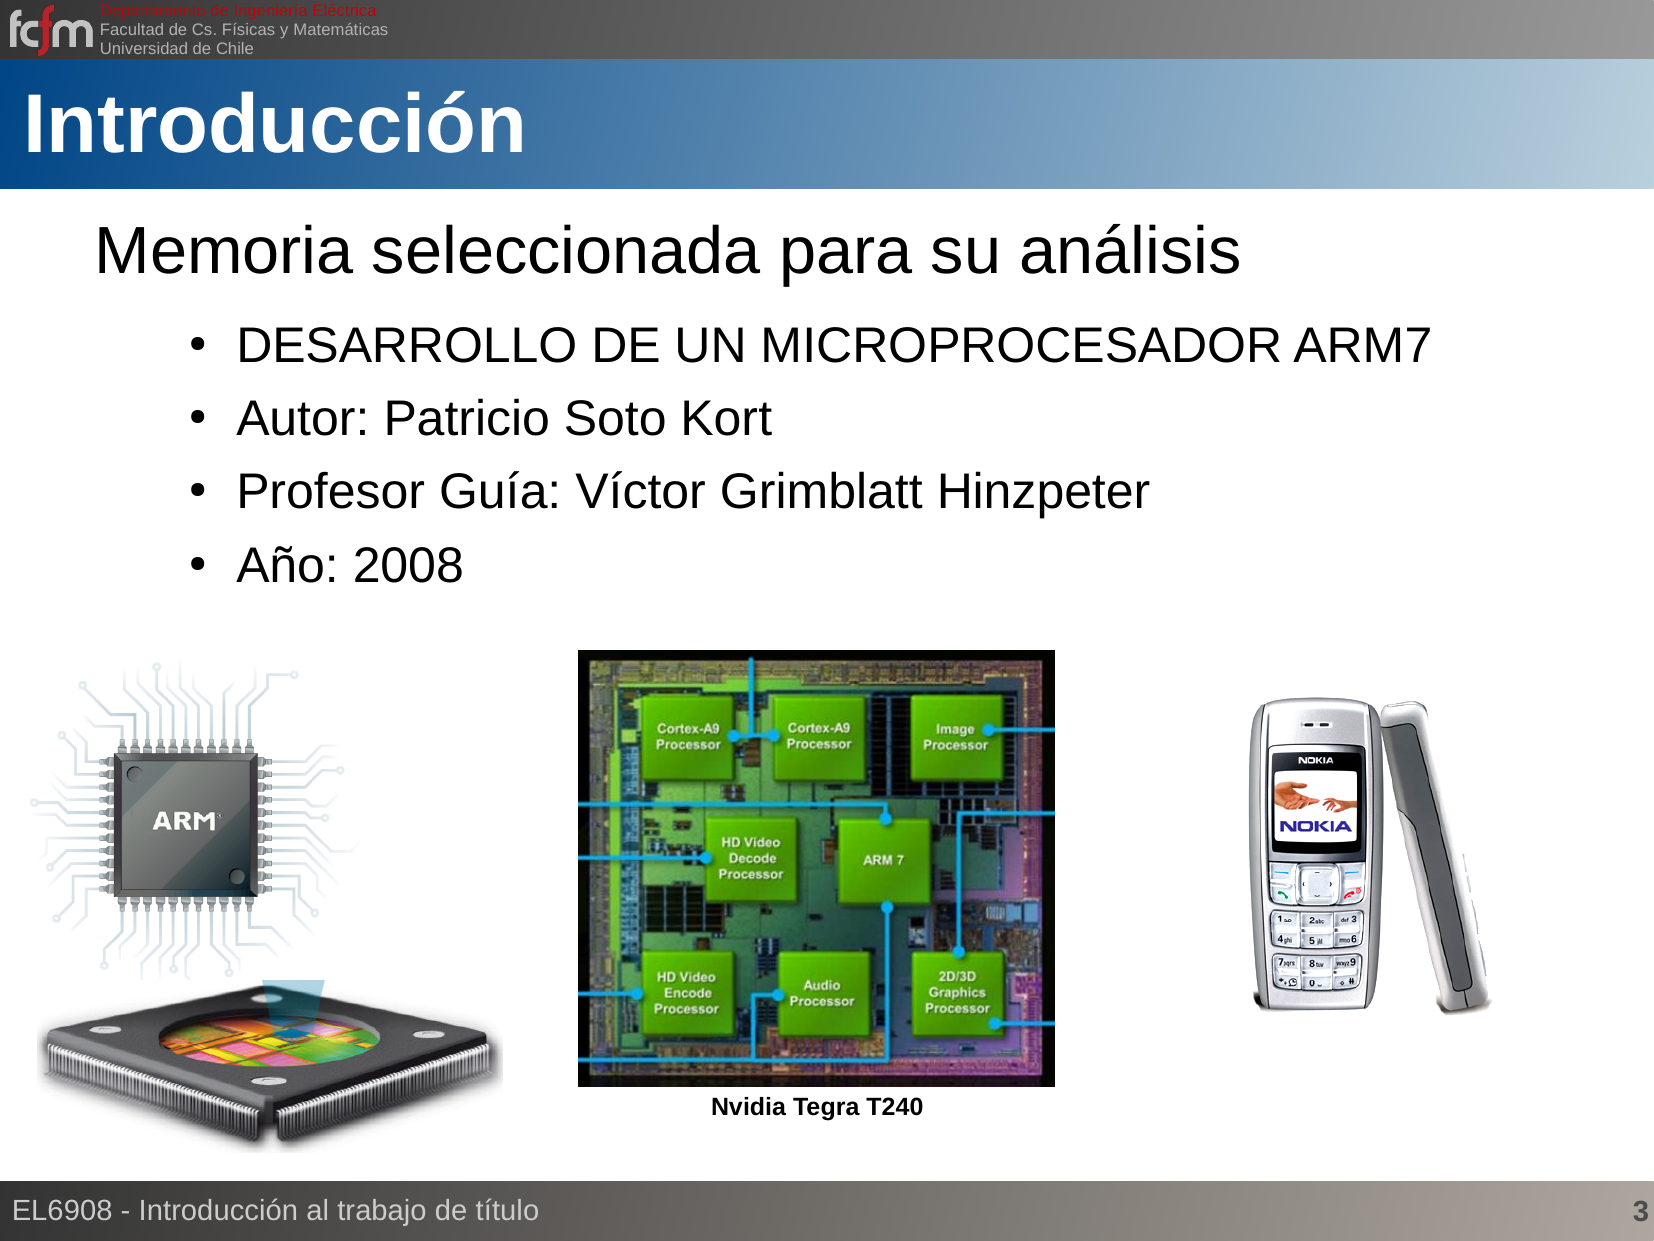

# Introducción
Memoria seleccionada para su análisis
DESARROLLO DE UN MICROPROCESADOR ARM7
Autor: Patricio Soto Kort
Profesor Guía: Víctor Grimblatt Hinzpeter
Año: 2008
Nvidia Tegra T240
EL6908 - Introducción al trabajo de título
3